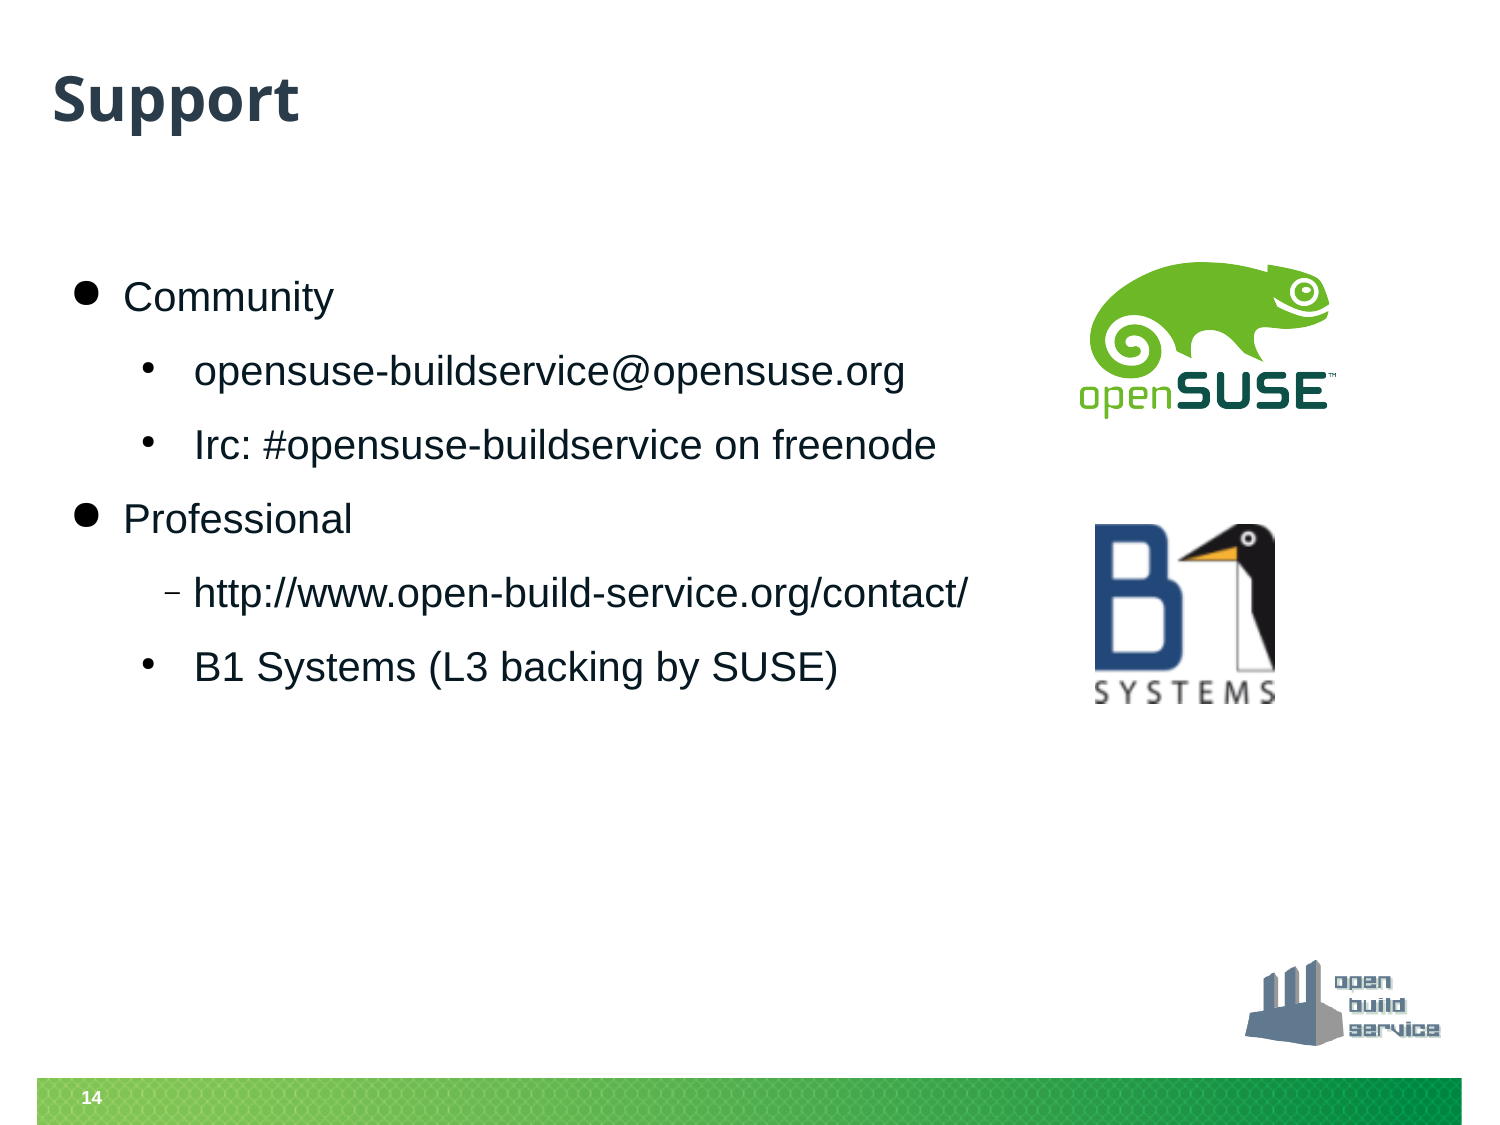

# Support
Community
opensuse-buildservice@opensuse.org
Irc: #opensuse-buildservice on freenode
Professional
http://www.open-build-service.org/contact/
B1 Systems (L3 backing by SUSE)